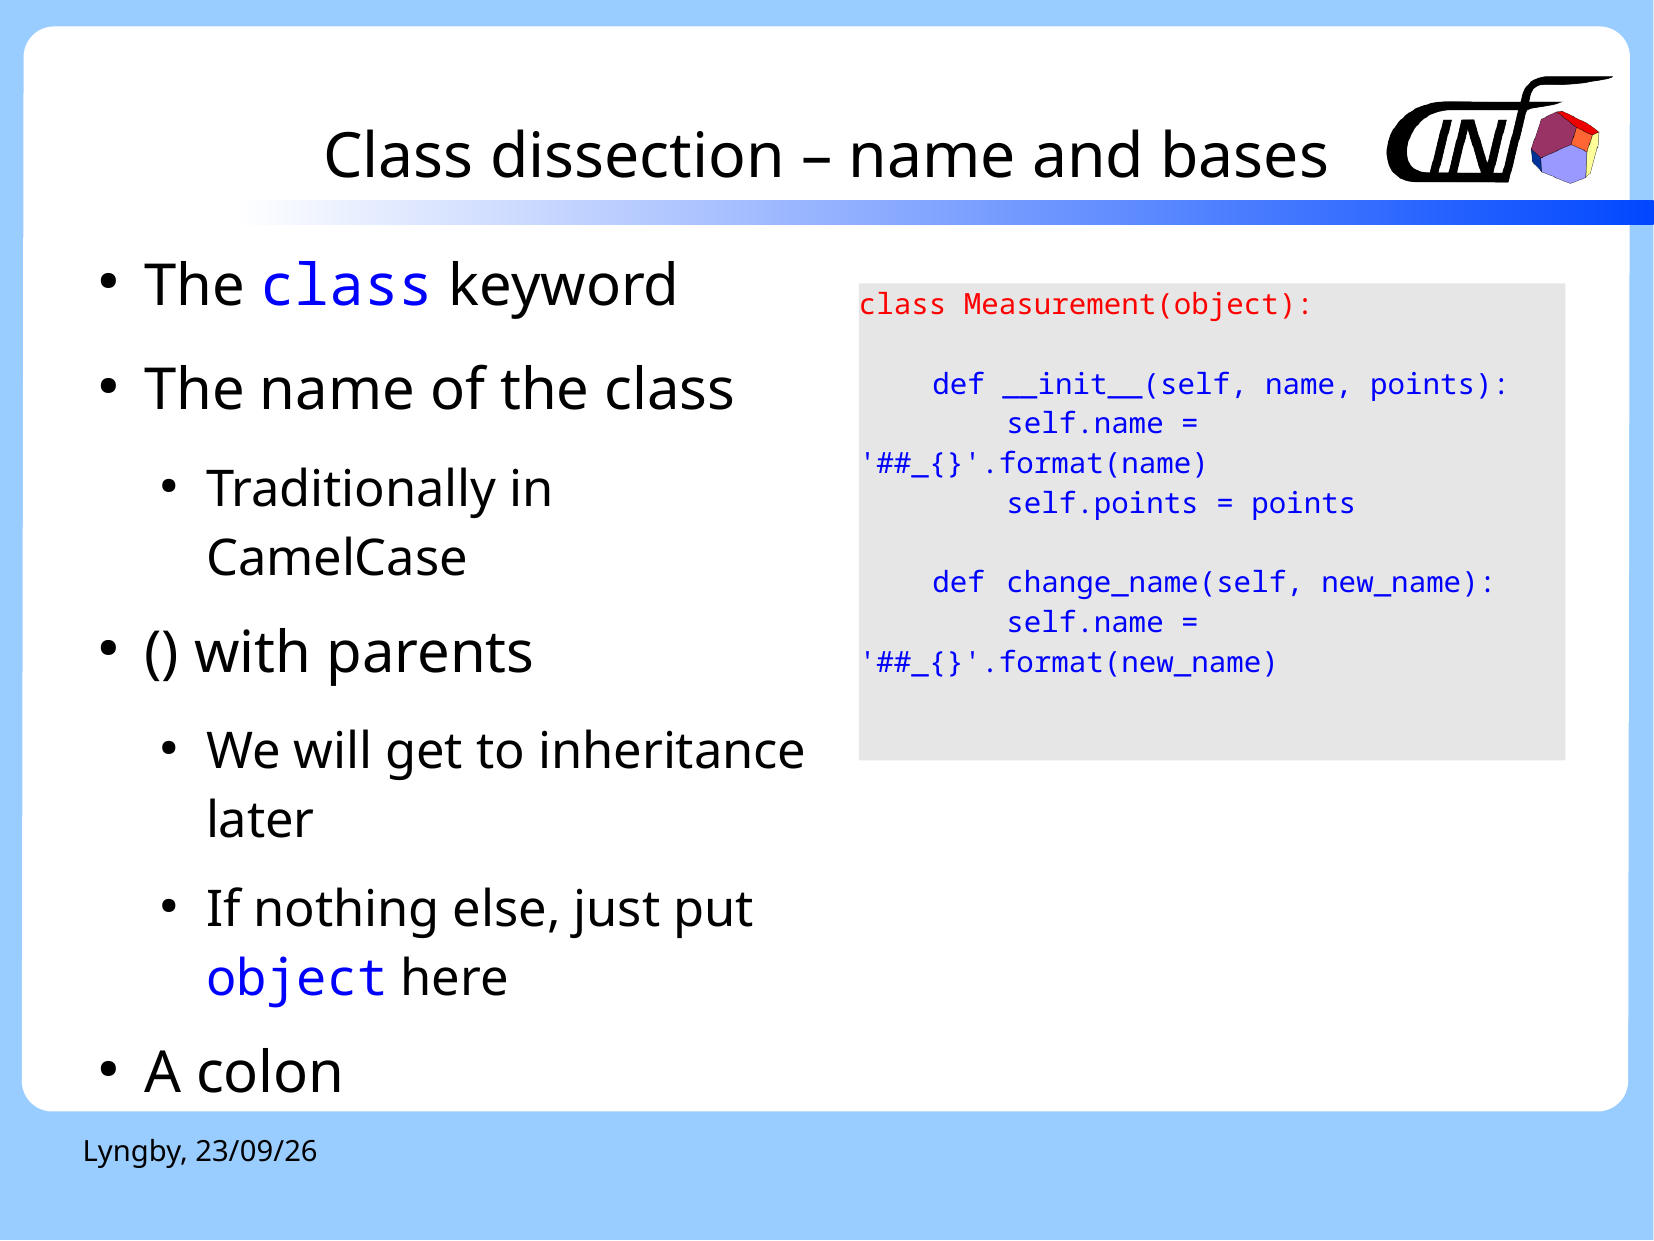

# Class dissection – name and bases
The class keyword
The name of the class
Traditionally in CamelCase
() with parents
We will get to inheritance later
If nothing else, just put object here
A colon
class Measurement(object):
	def __init__(self, name, points):
		self.name = '##_{}'.format(name)
		self.points = points
	def	change_name(self, new_name):
		self.name = '##_{}'.format(new_name)